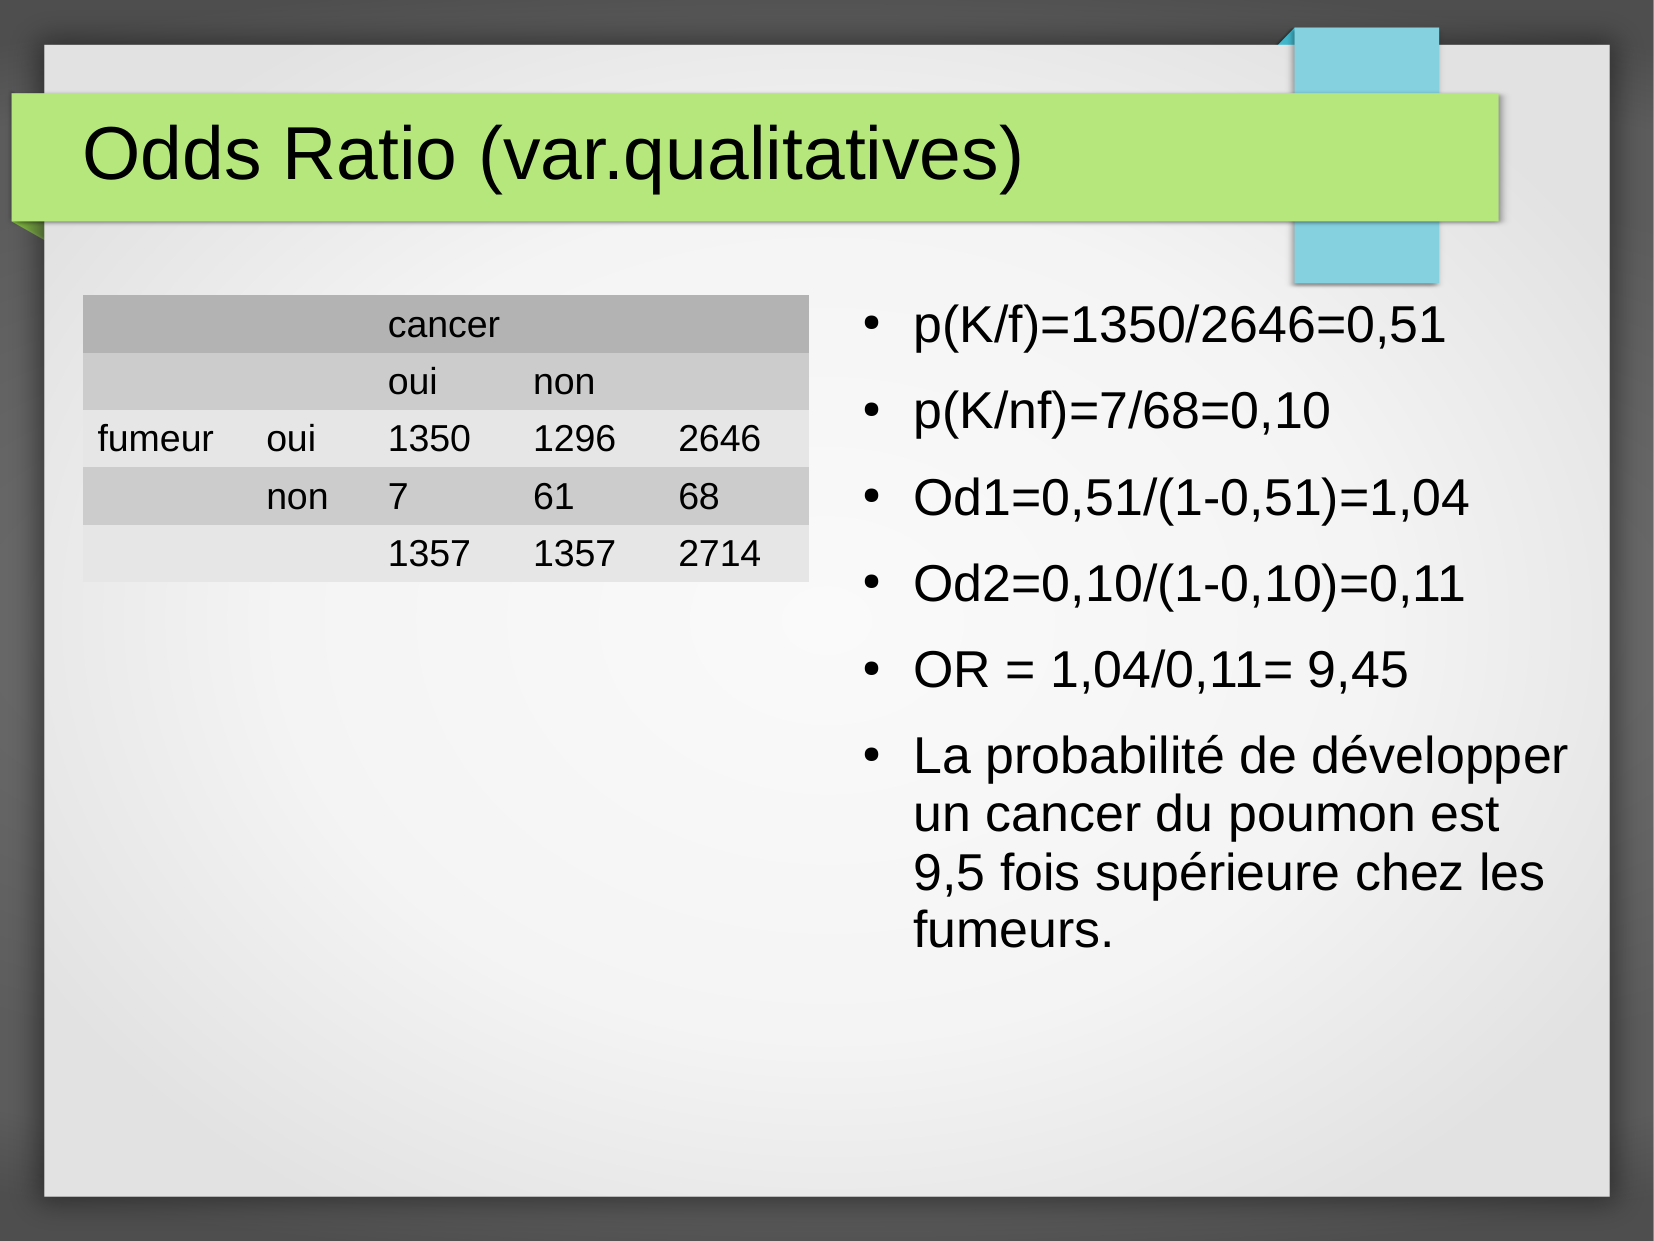

# Odds Ratio (var.qualitatives)
| | | cancer | | |
| --- | --- | --- | --- | --- |
| | | oui | non | |
| fumeur | oui | 1350 | 1296 | 2646 |
| | non | 7 | 61 | 68 |
| | | 1357 | 1357 | 2714 |
p(K/f)=1350/2646=0,51
p(K/nf)=7/68=0,10
Od1=0,51/(1-0,51)=1,04
Od2=0,10/(1-0,10)=0,11
OR = 1,04/0,11= 9,45
La probabilité de développer un cancer du poumon est 9,5 fois supérieure chez les fumeurs.